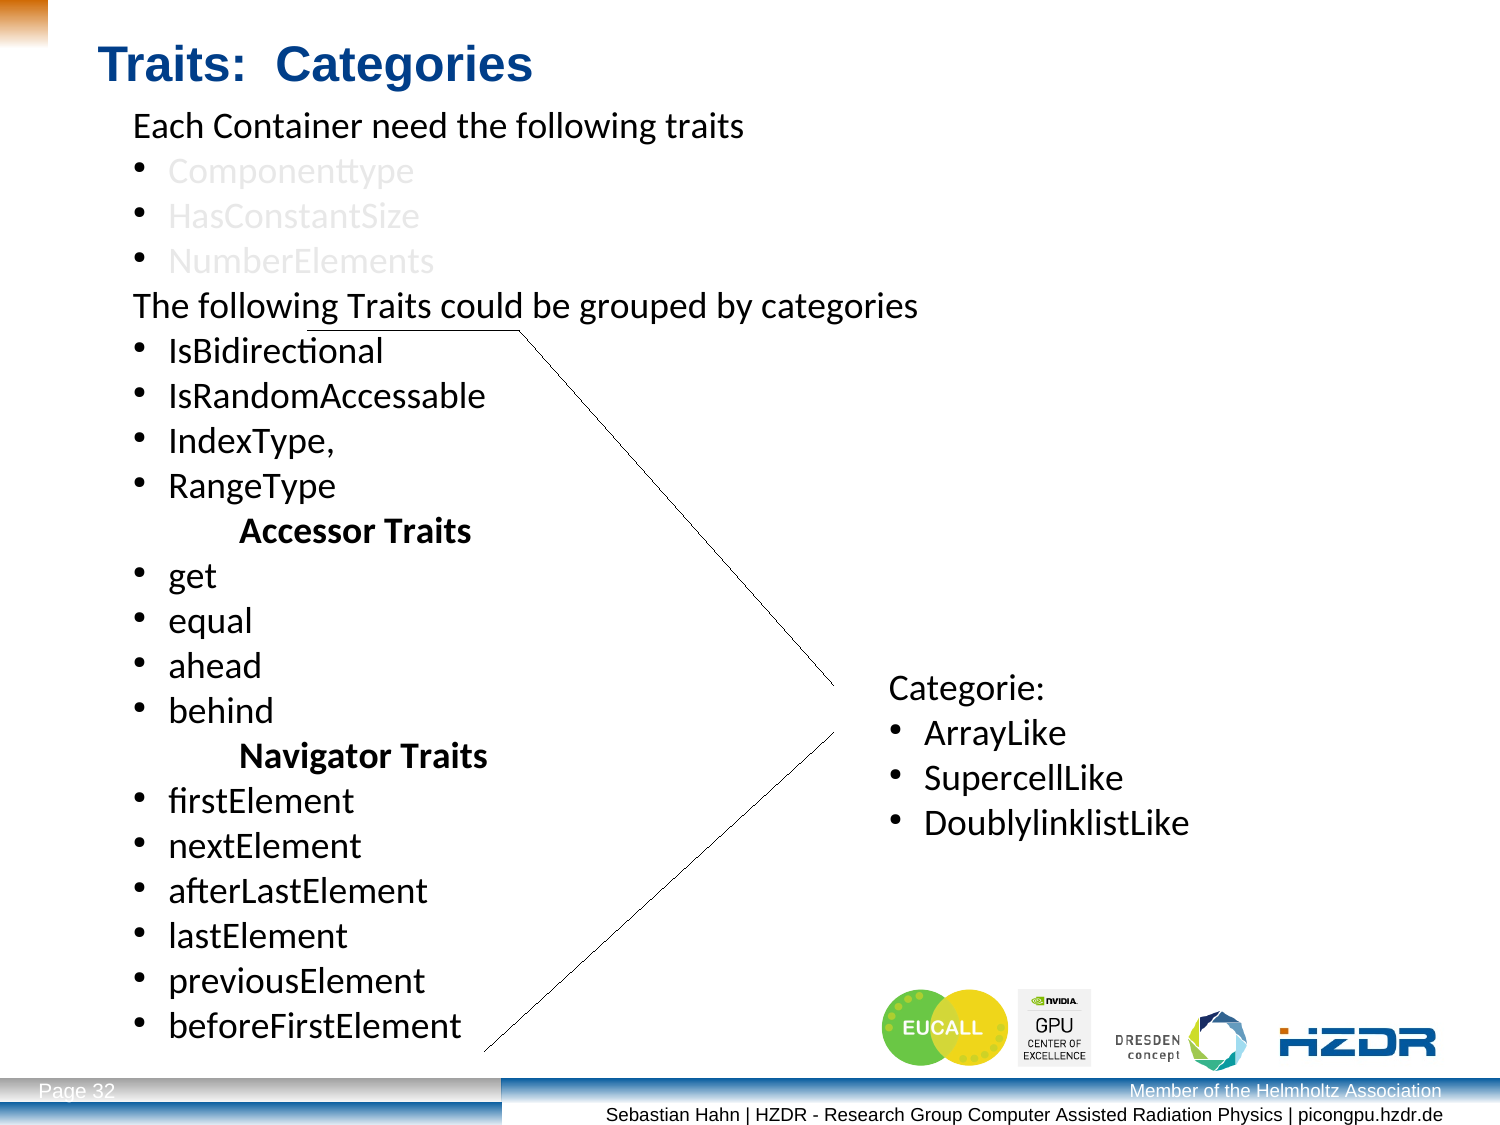

# Traits: Categories
Each Container need the following traits
Componenttype
HasConstantSize
NumberElements
The following Traits could be grouped by categories
IsBidirectional
IsRandomAccessable
IndexType,
RangeType
Accessor Traits
get
equal
ahead
behind
Navigator Traits
firstElement
nextElement
afterLastElement
lastElement
previousElement
beforeFirstElement
Categorie:
ArrayLike
SupercellLike
DoublylinklistLike